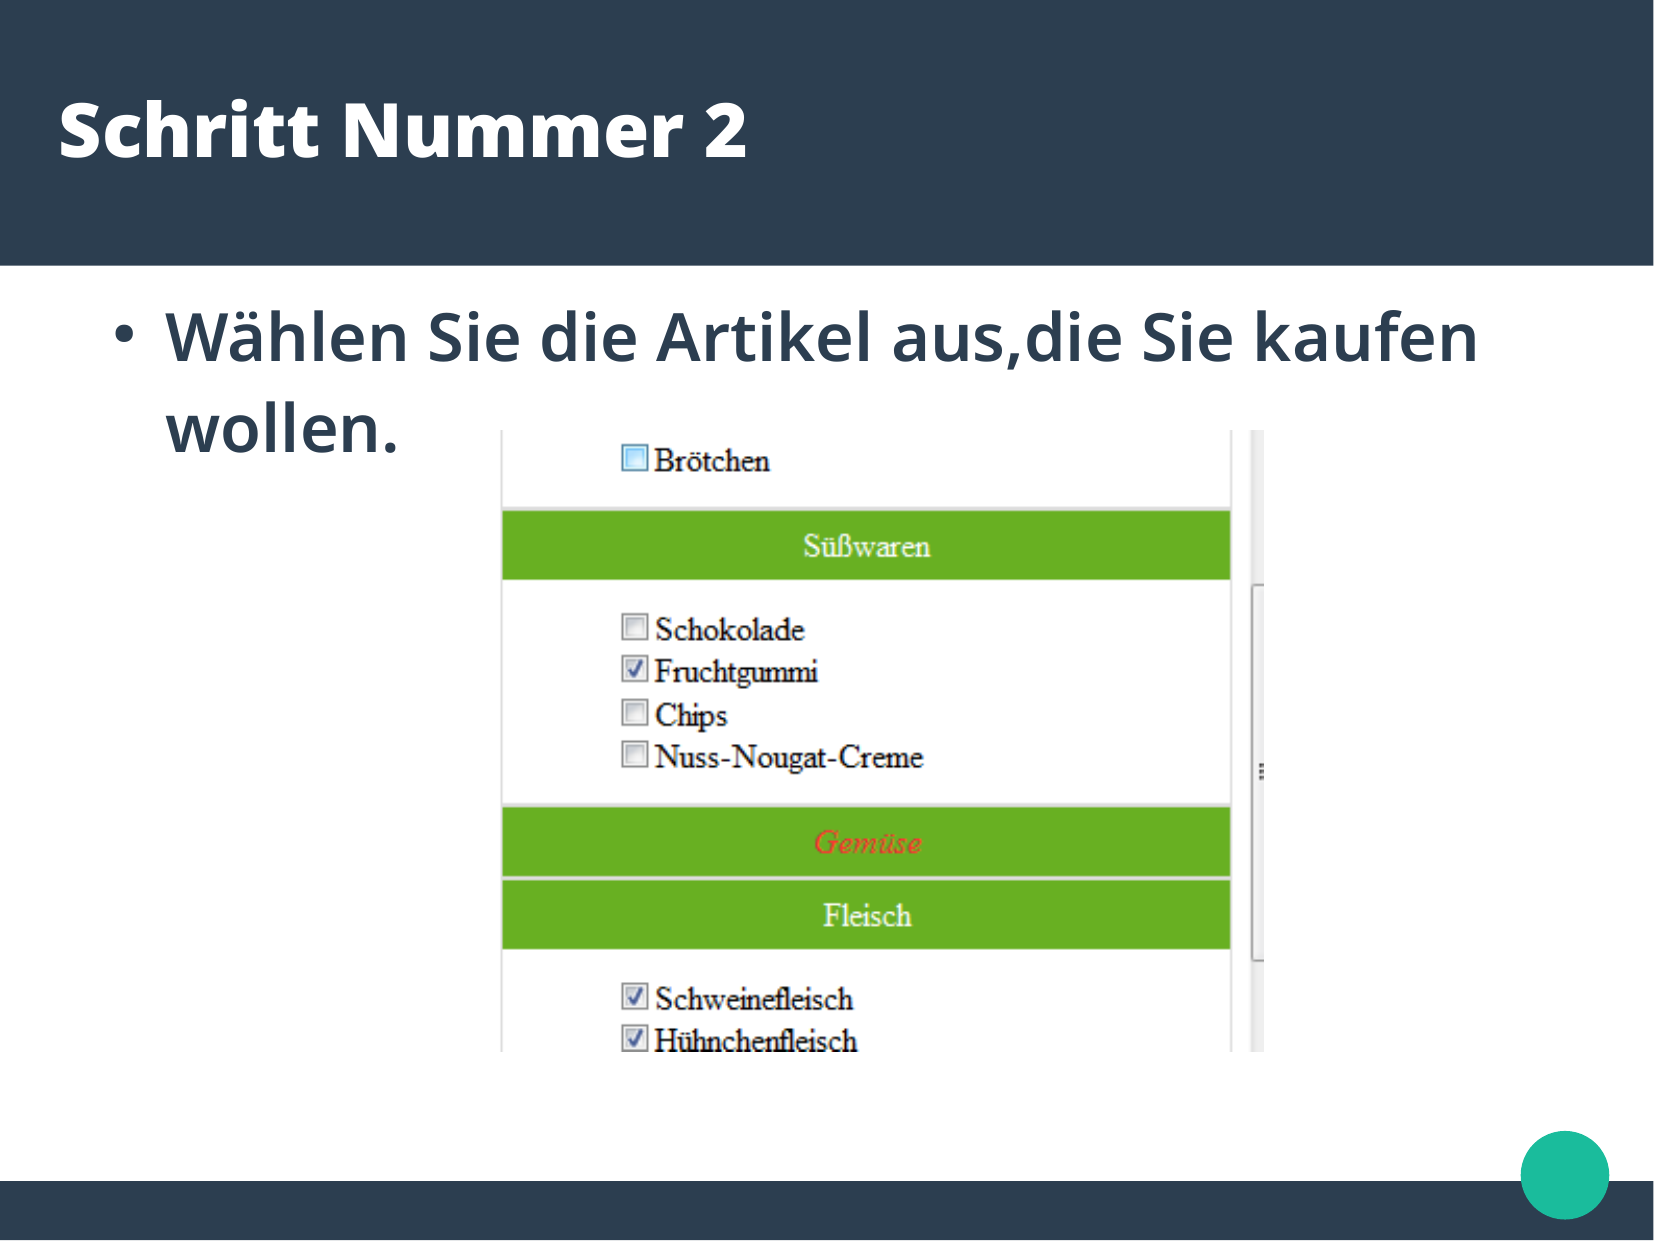

# Schritt Nummer 2
Wählen Sie die Artikel aus,die Sie kaufen wollen.